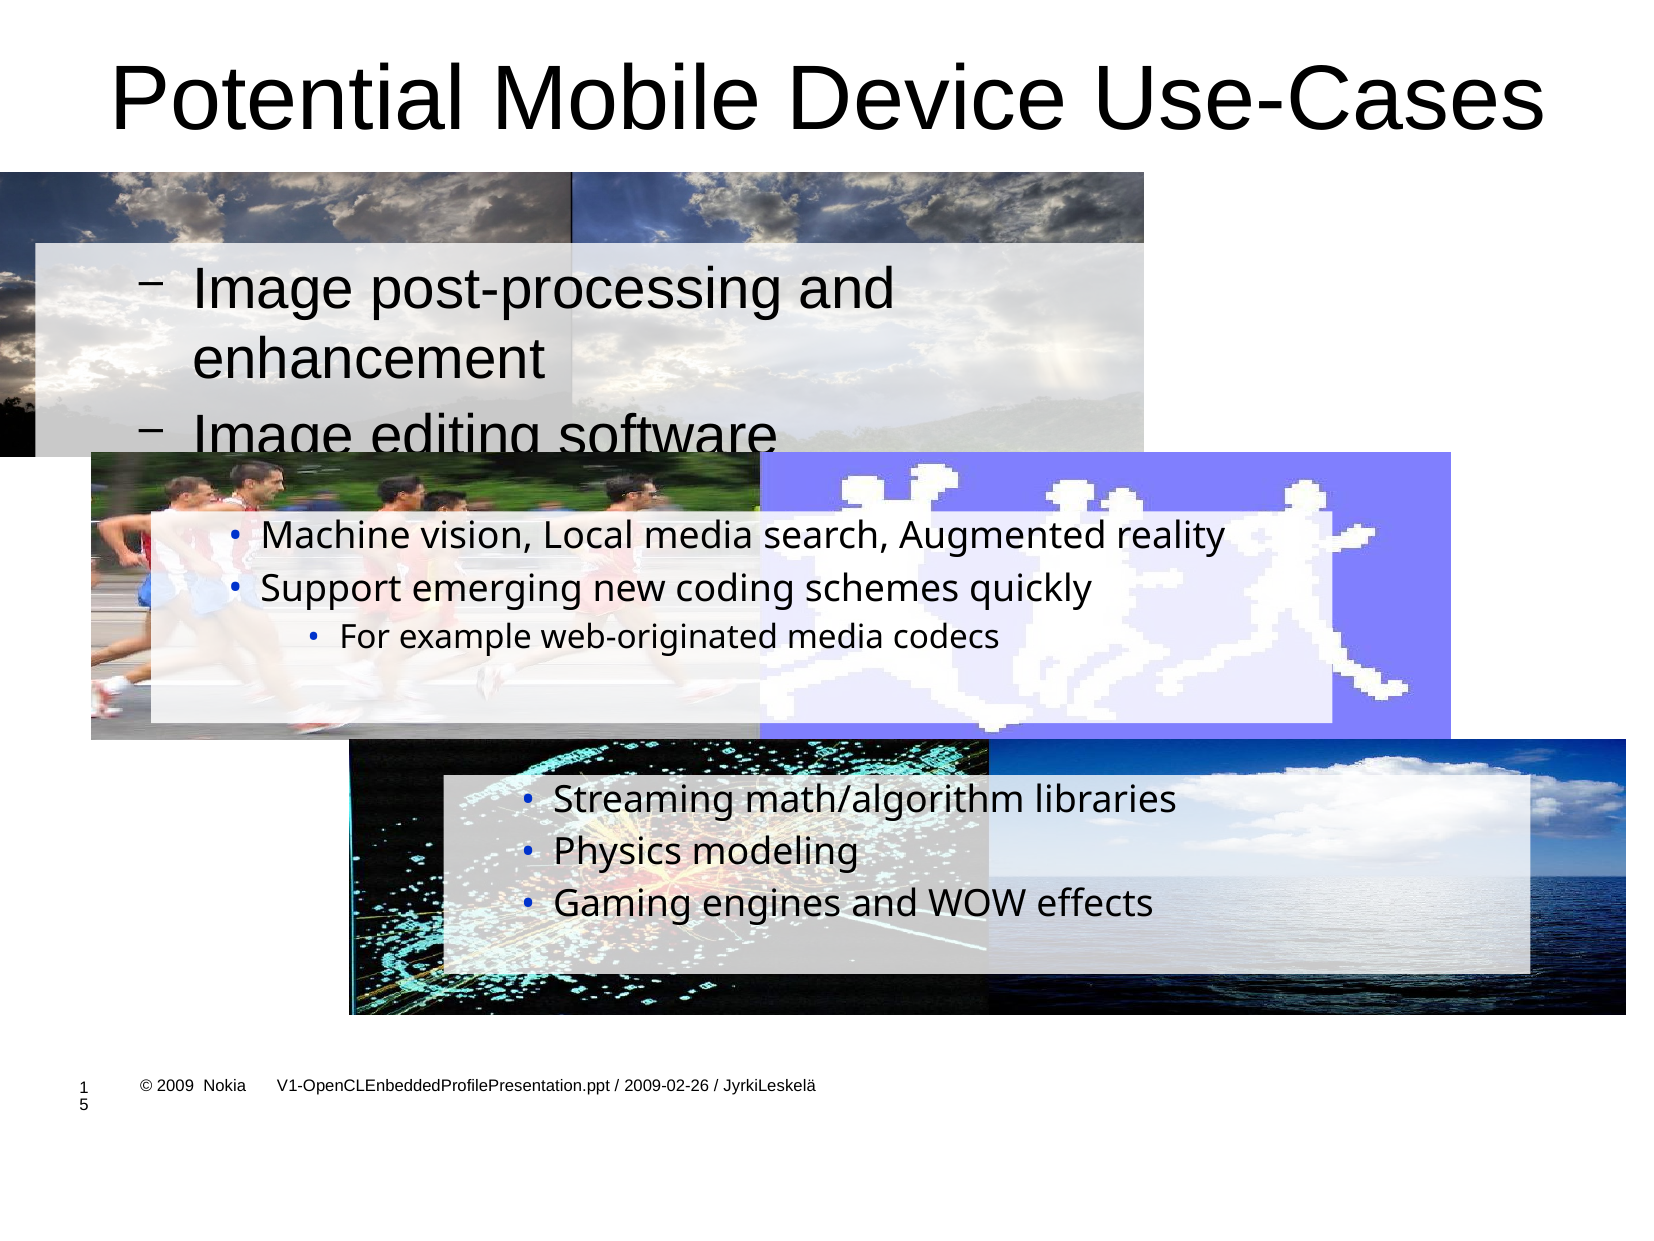

# Potential Mobile Device Use-Cases
Image post-processing and enhancement
Image editing software
Compatibility for devices lacking high-end imaging HW
Machine vision, Local media search, Augmented reality
Support emerging new coding schemes quickly
For example web-originated media codecs
Streaming math/algorithm libraries
Physics modeling
Gaming engines and WOW effects
© 2009 Nokia 	 V1-OpenCLEnbeddedProfilePresentation.ppt / 2009-02-26 / JyrkiLeskelä